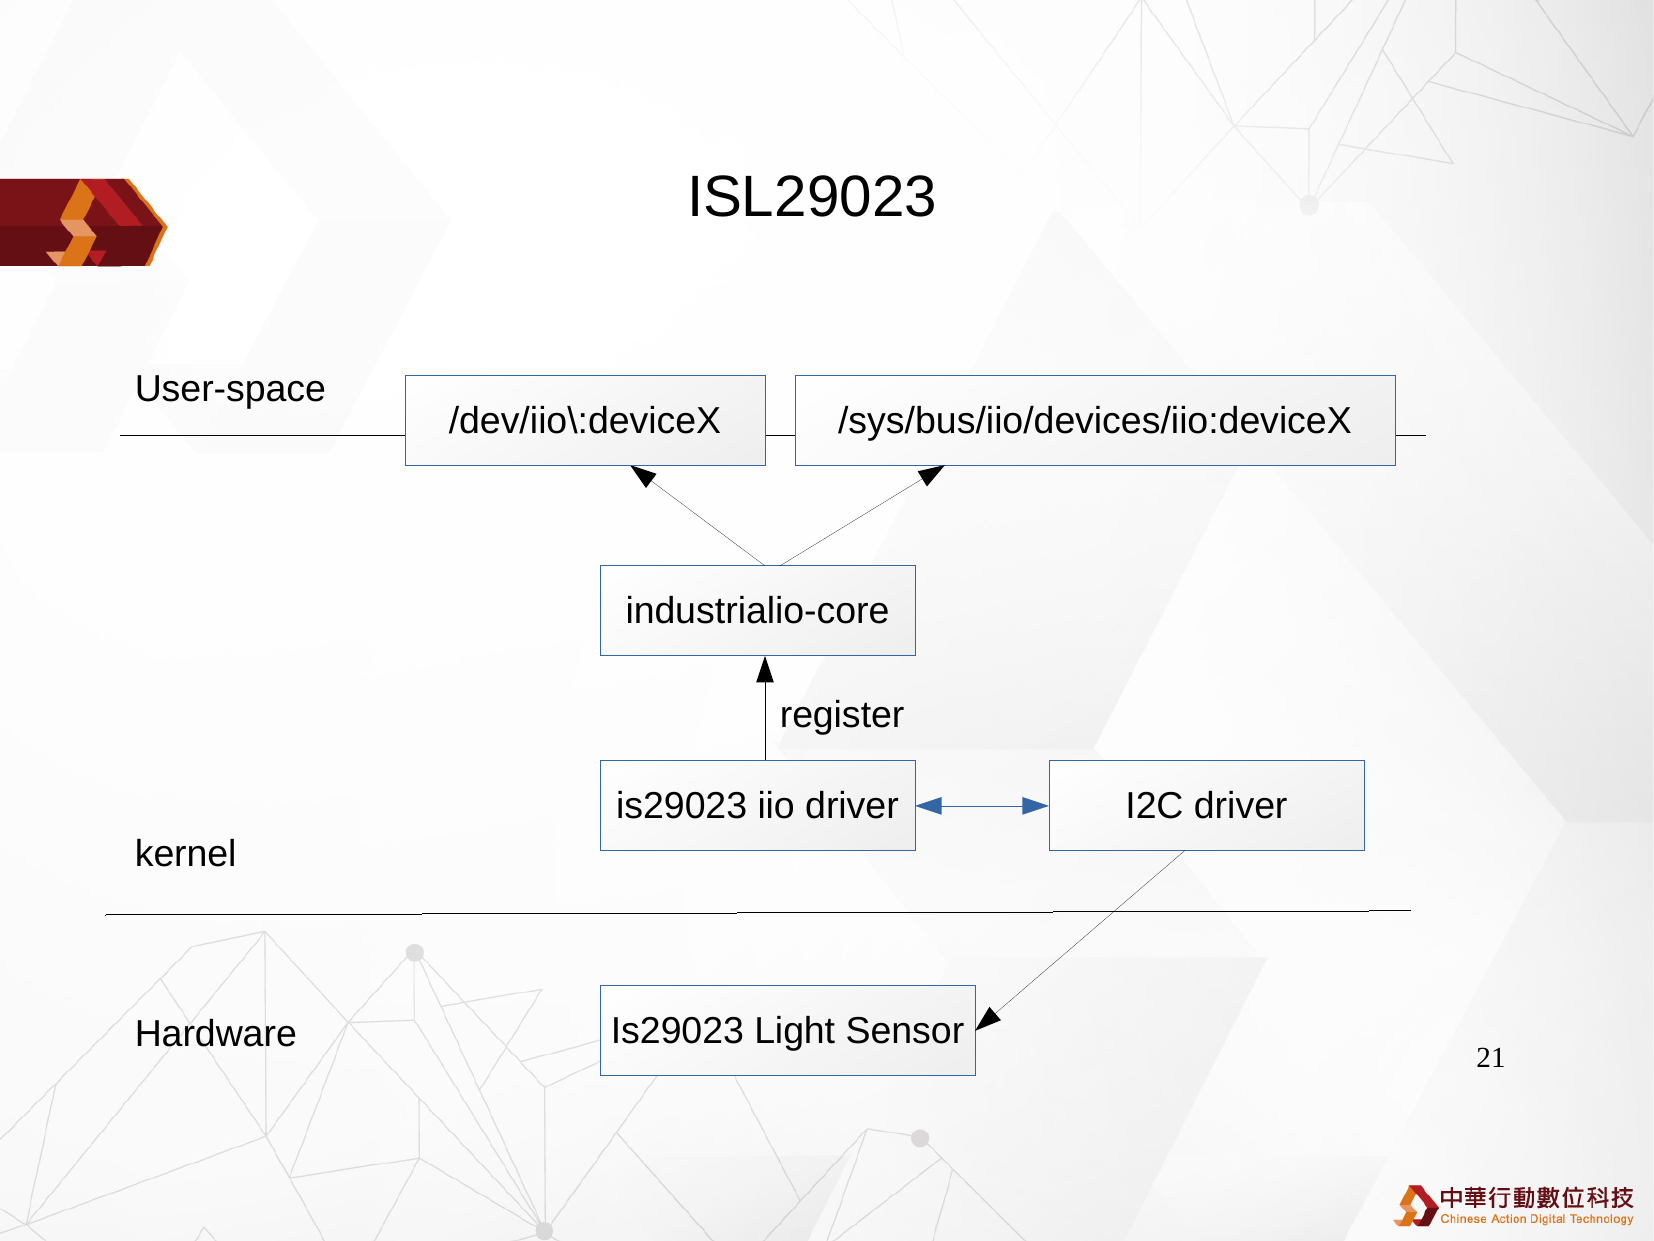

# ISL29023
User-space
/dev/iio\:deviceX
/sys/bus/iio/devices/iio:deviceX
industrialio-core
register
is29023 iio driver
I2C driver
kernel
Is29023 Light Sensor
Hardware
21